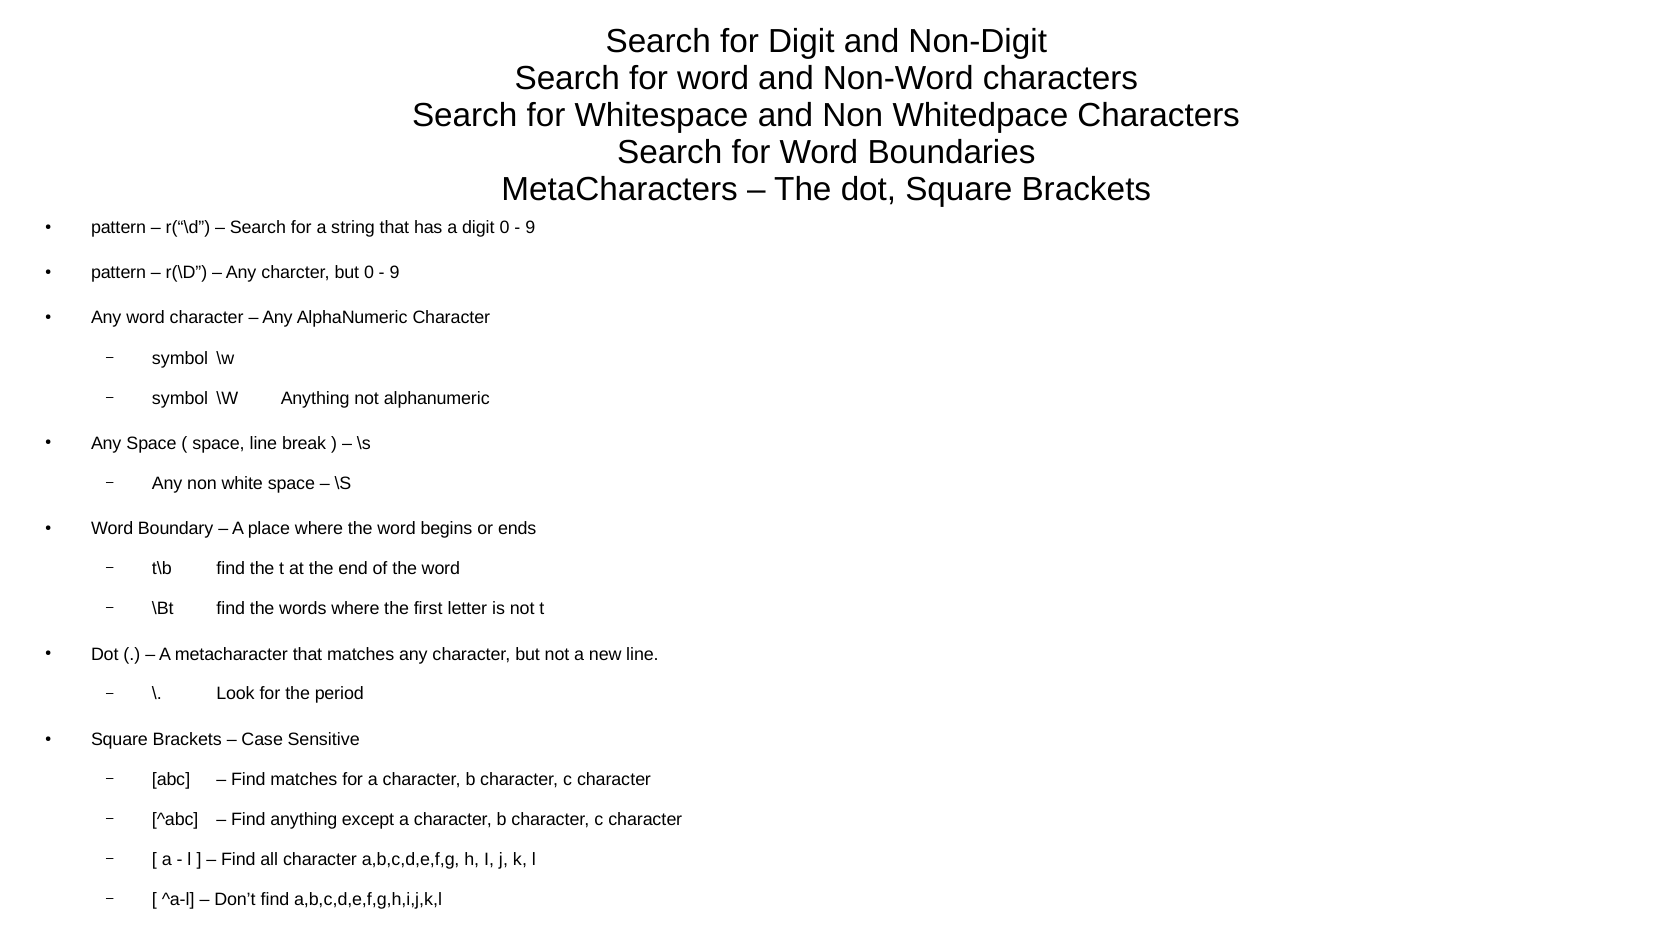

# Search for Digit and Non-Digit Search for word and Non-Word characters Search for Whitespace and Non Whitedpace Characters Search for Word Boundaries MetaCharacters – The dot, Square Brackets
pattern – r(“\d”) – Search for a string that has a digit 0 - 9
pattern – r(\D”) – Any charcter, but 0 - 9
Any word character – Any AlphaNumeric Character
symbol 		\w
symbol		\W 	Anything not alphanumeric
Any Space ( space, line break ) – \s
Any non white space – \S
Word Boundary – A place where the word begins or ends
t\b		find the t at the end of the word
\Bt		find the words where the first letter is not t
Dot (.) – A metacharacter that matches any character, but not a new line.
\. 		Look for the period
Square Brackets – Case Sensitive
[abc]		– Find matches for a character, b character, c character
[^abc]		– Find anything except a character, b character, c character
[ a - l ] – Find all character a,b,c,d,e,f,g, h, I, j, k, l
[ ^a-l] – Don’t find a,b,c,d,e,f,g,h,i,j,k,l